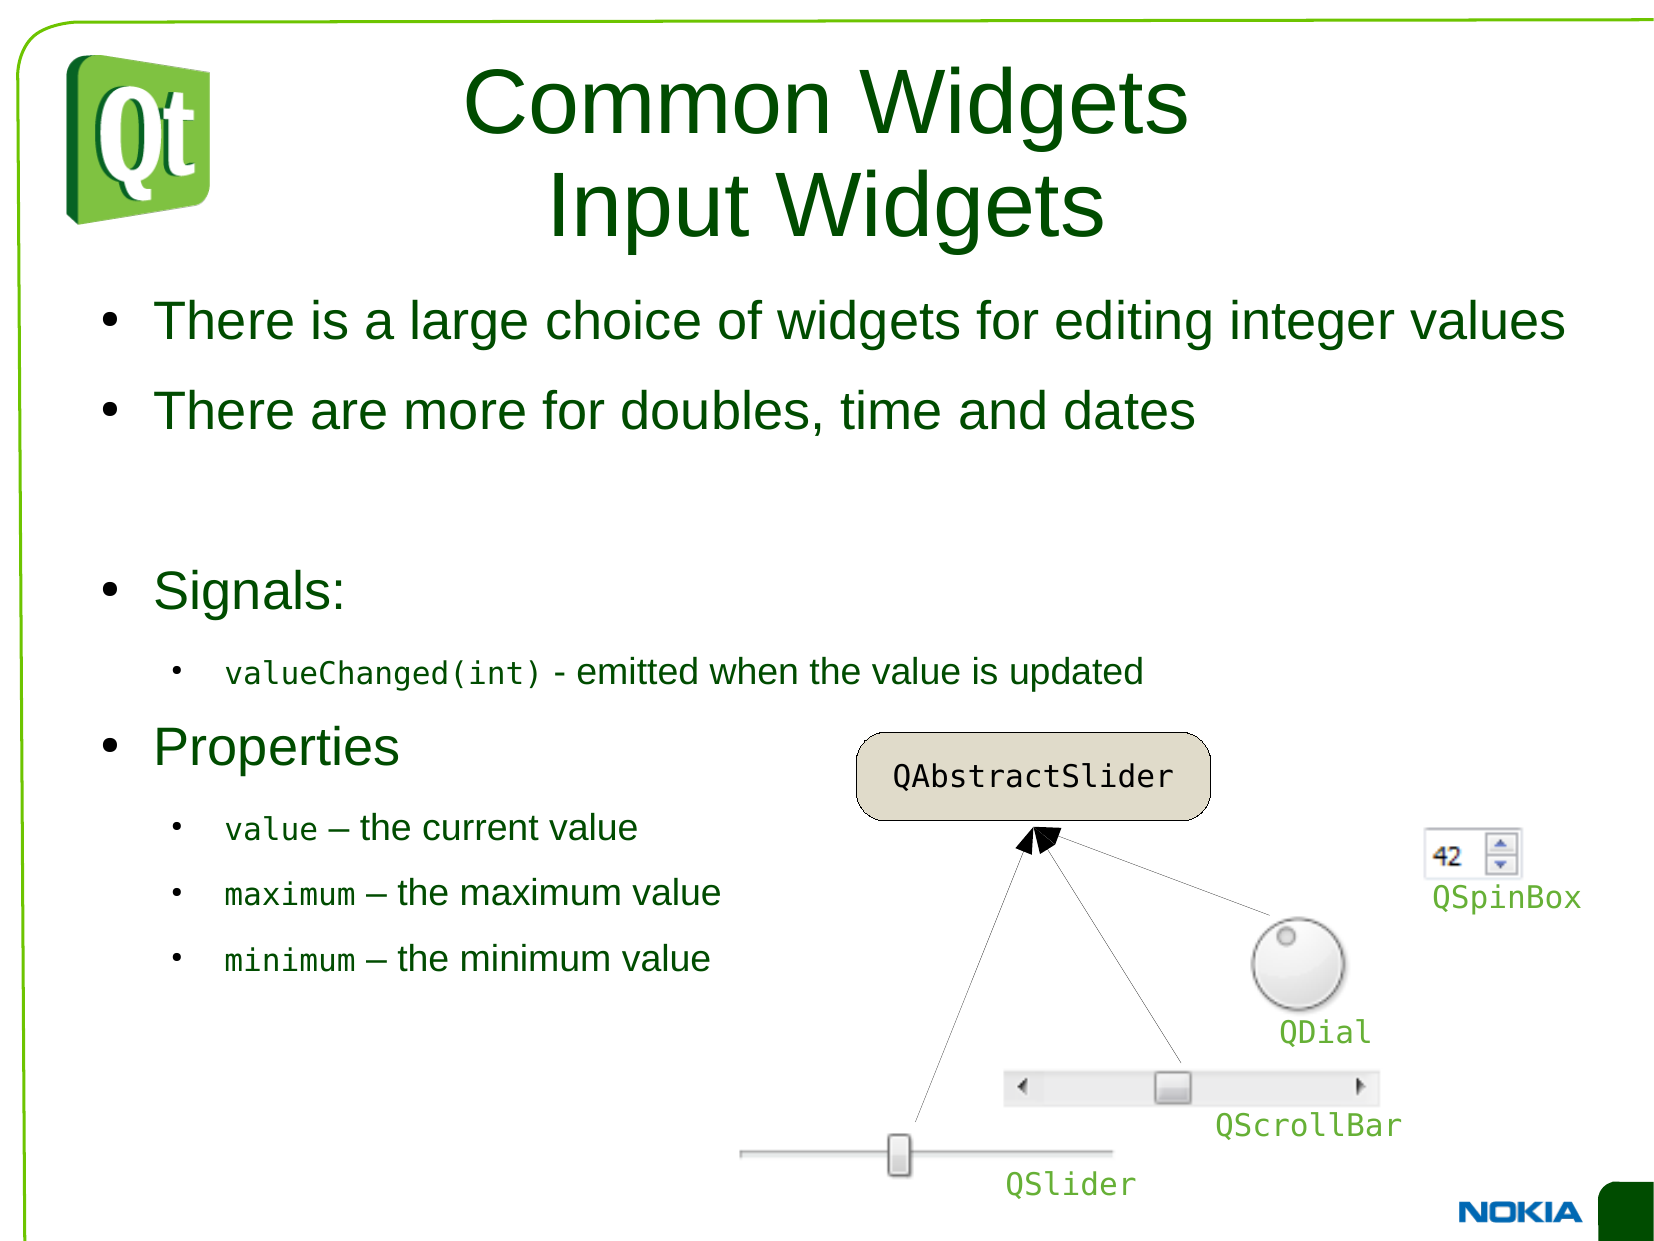

# Common Widgets Input Widgets
There is a large choice of widgets for editing integer values
There are more for doubles, time and dates
Signals:
valueChanged(int) - emitted when the value is updated
Properties
value – the current value
maximum – the maximum value
minimum – the minimum value
QAbstractSlider
QSpinBox
QDial
QScrollBar
QSlider